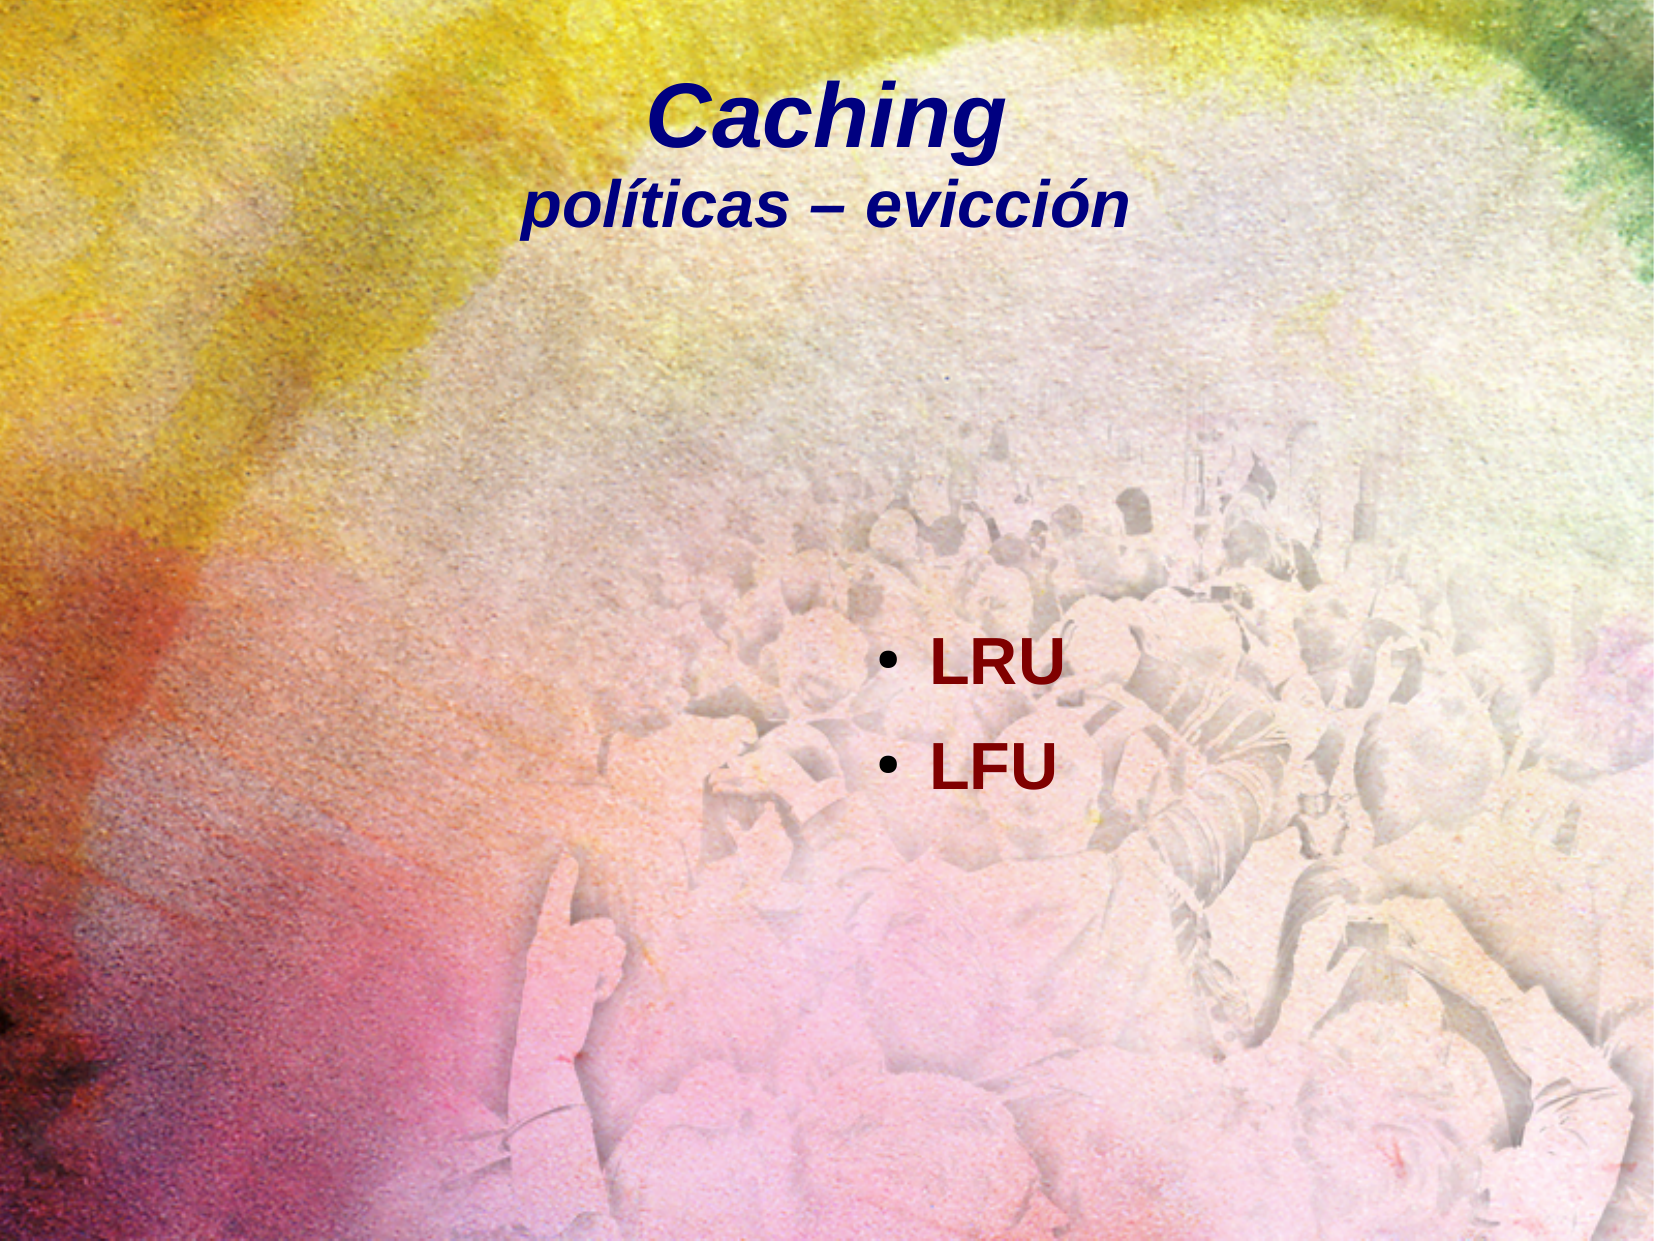

# Caching políticas – evicción
LRU
LFU